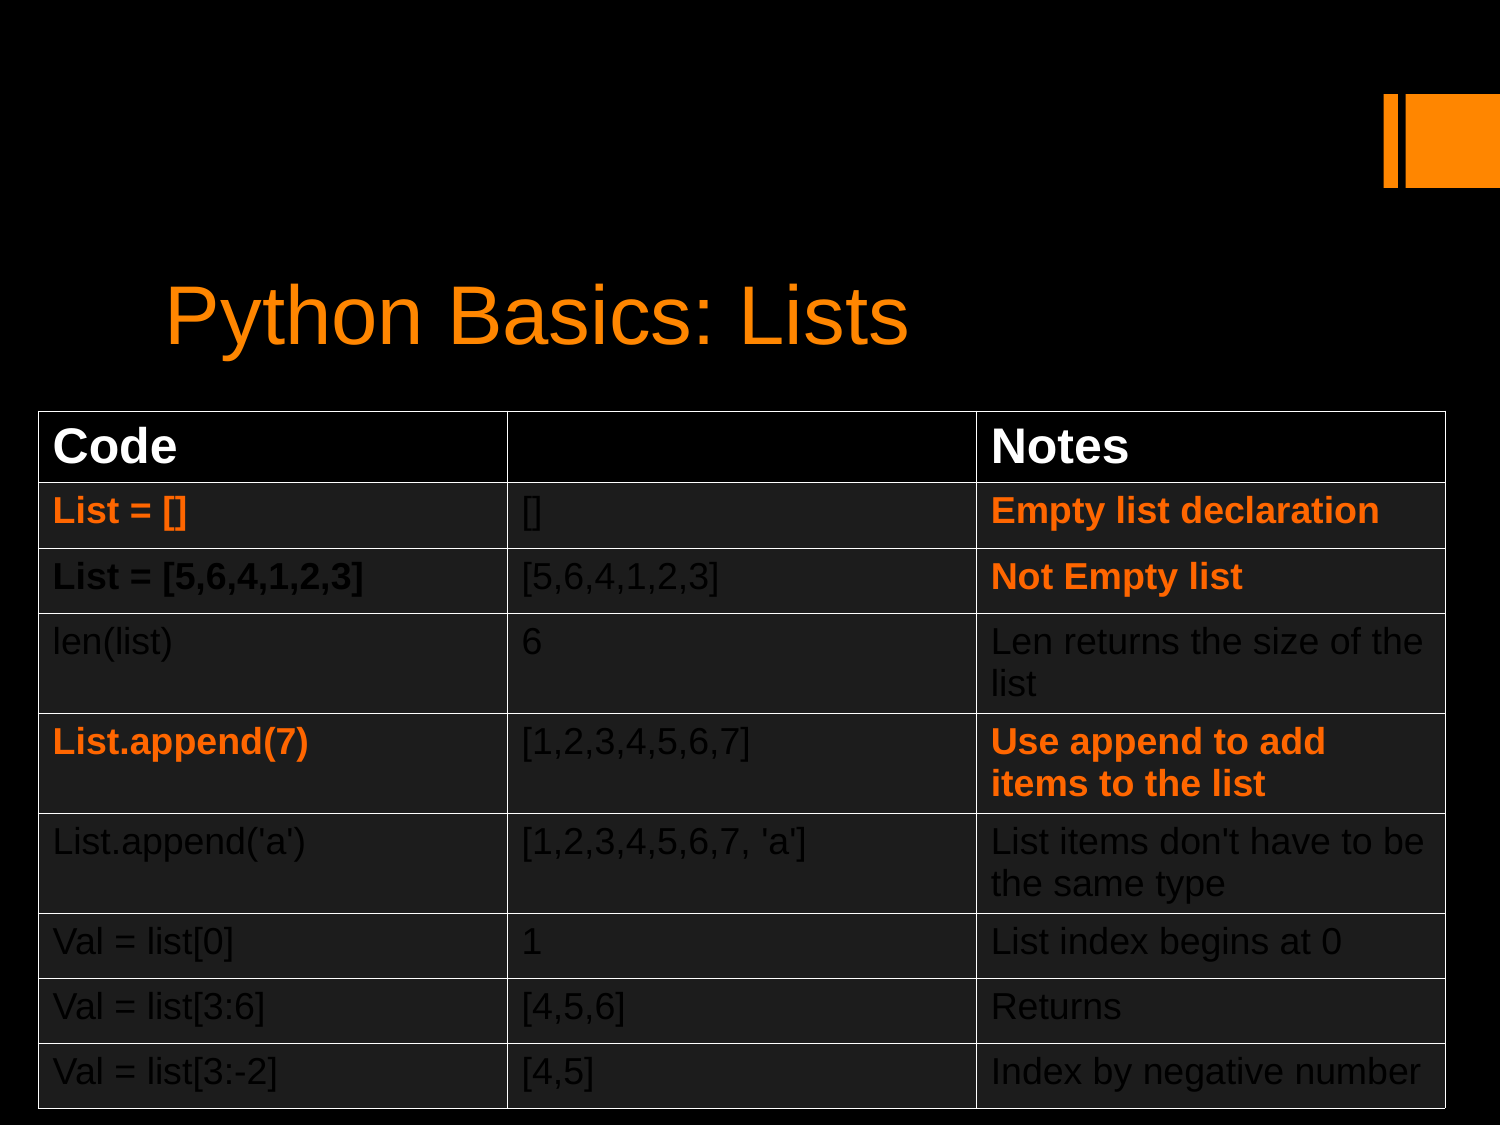

# Python Basics: Lists
| Code | Value | Notes |
| --- | --- | --- |
| List = [] | [] | Empty list declaration |
| List = [5,6,4,1,2,3] | [5,6,4,1,2,3] | Not Empty list |
| len(list) | 6 | Len returns the size of the list |
| List.append(7) | [1,2,3,4,5,6,7] | Use append to add items to the list |
| List.append('a') | [1,2,3,4,5,6,7, 'a'] | List items don't have to be the same type |
| Val = list[0] | 1 | List index begins at 0 |
| Val = list[3:6] | [4,5,6] | Returns |
| Val = list[3:-2] | [4,5] | Index by negative number |